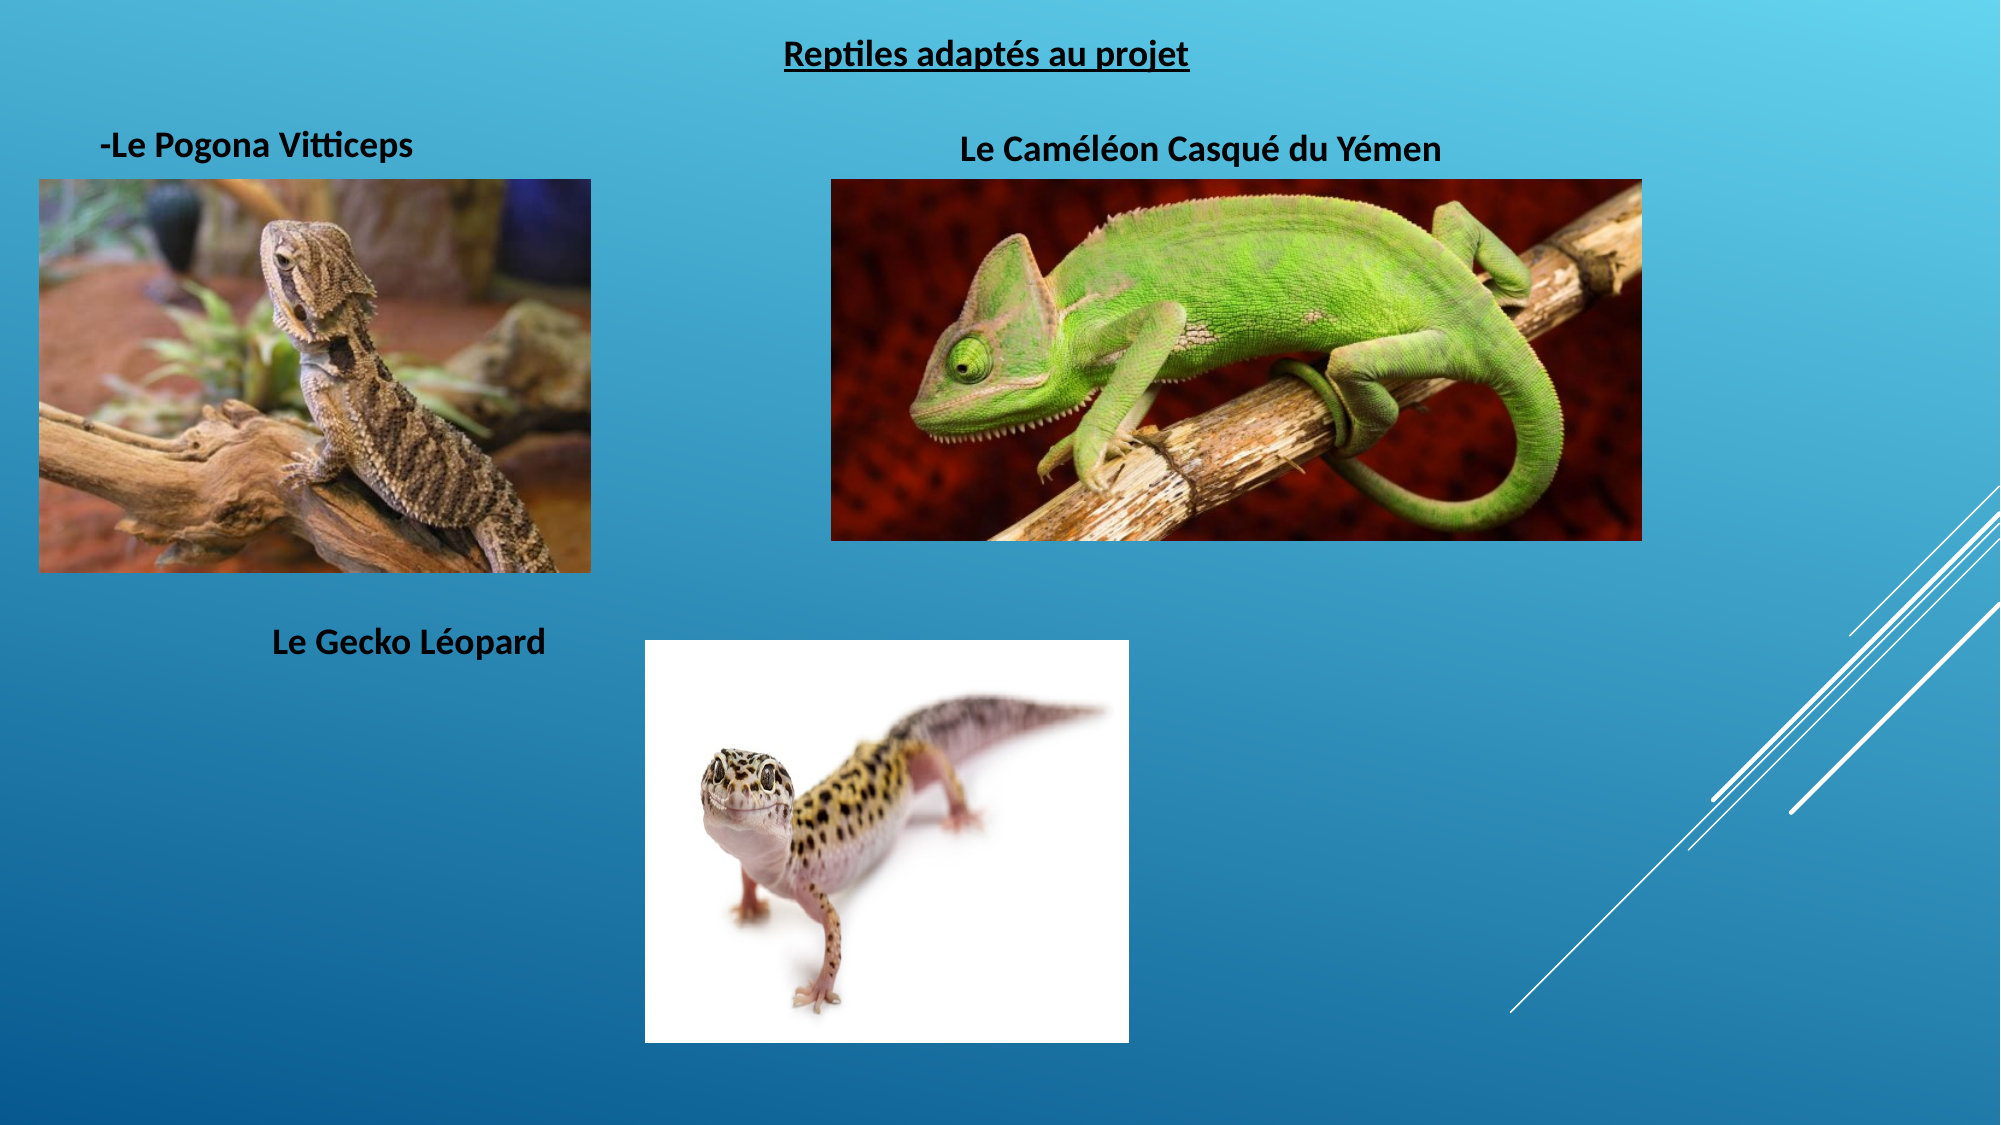

Reptiles adaptés au projet
-Le Pogona Vitticeps
Le Caméléon Casqué du Yémen
 Le Gecko Léopard